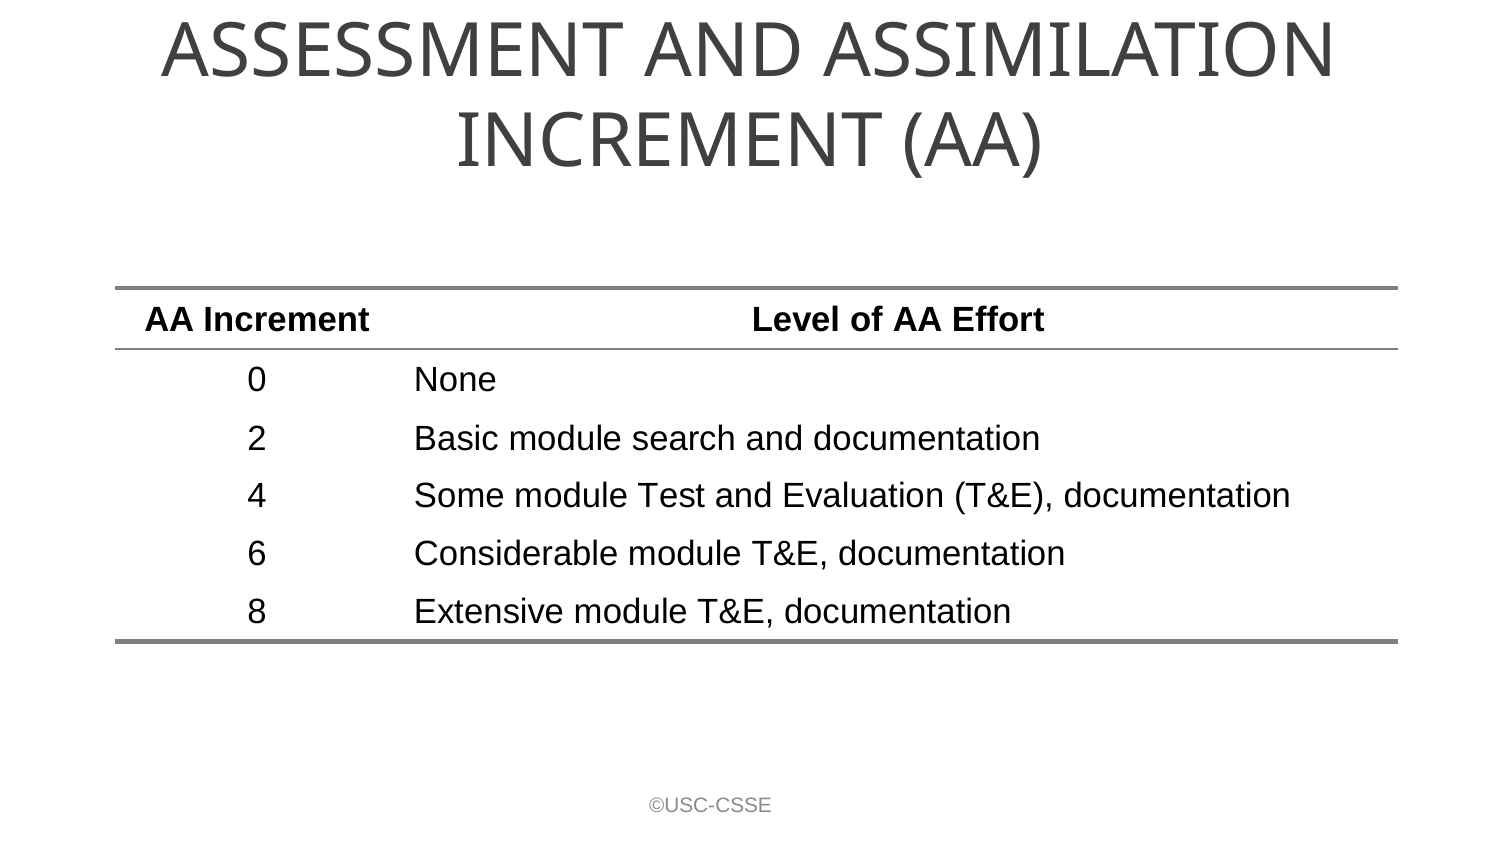

# Assessment and Assimilation Increment (AA)
©USC-CSSE